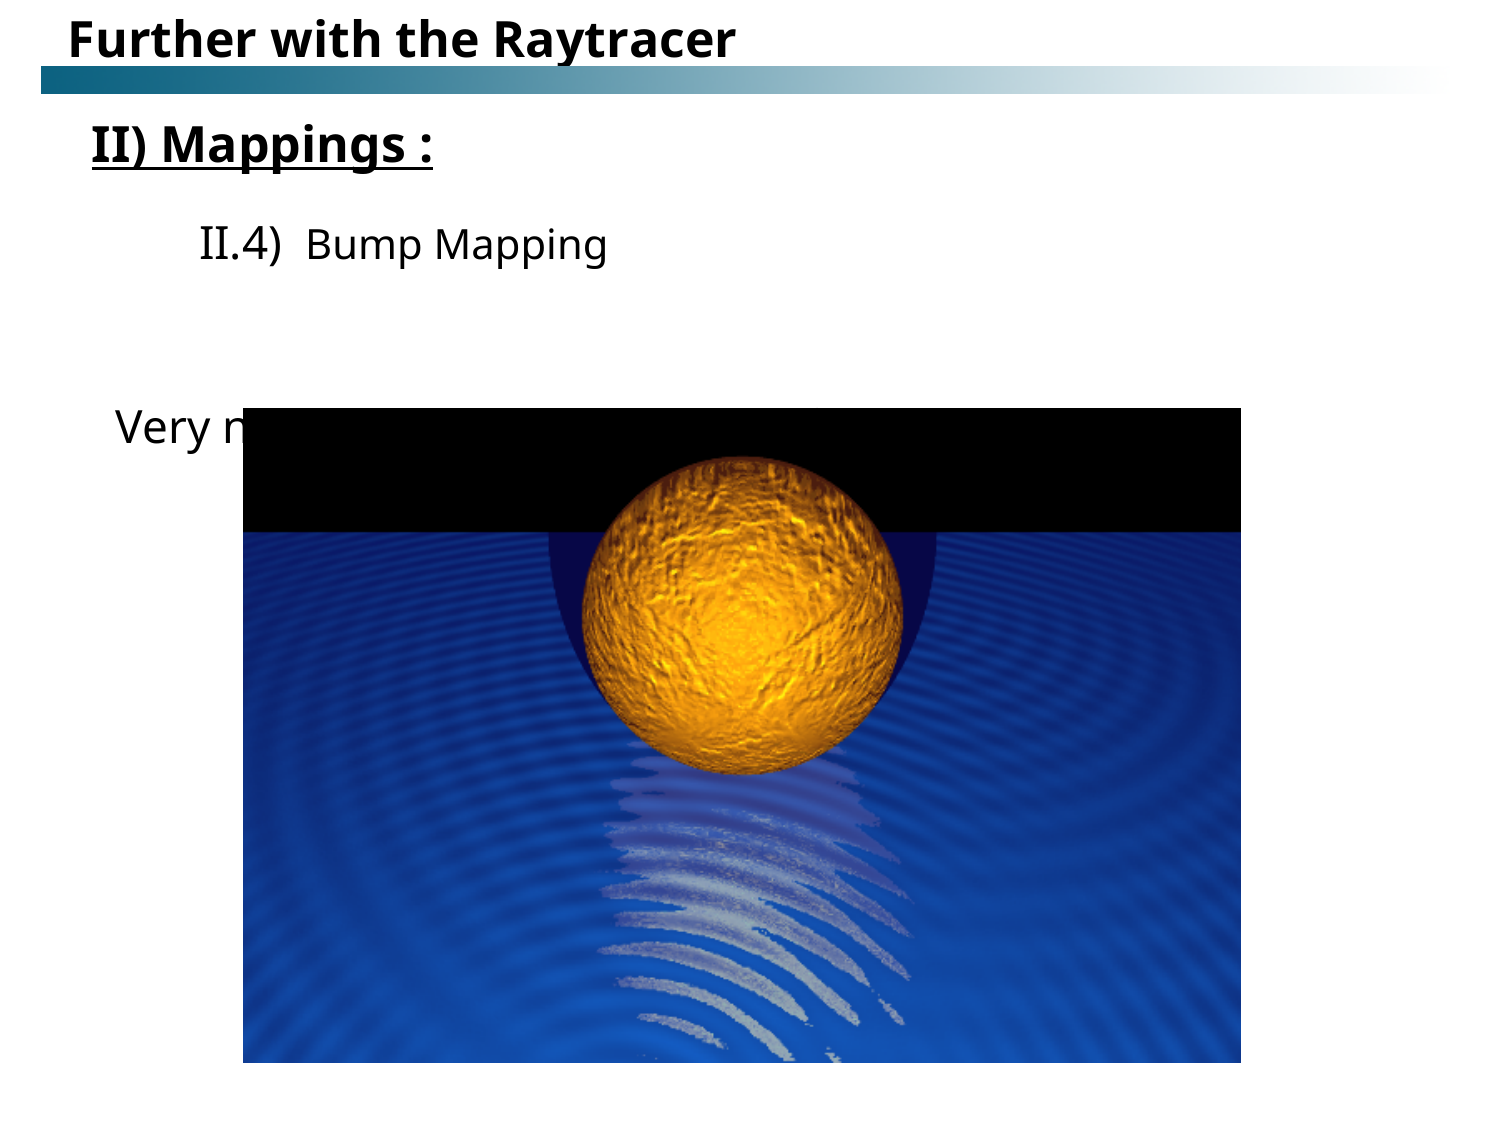

# Further with the Raytracer
II) Mappings :
II.4) Bump Mapping
 Very nice results. You can make fake water :)